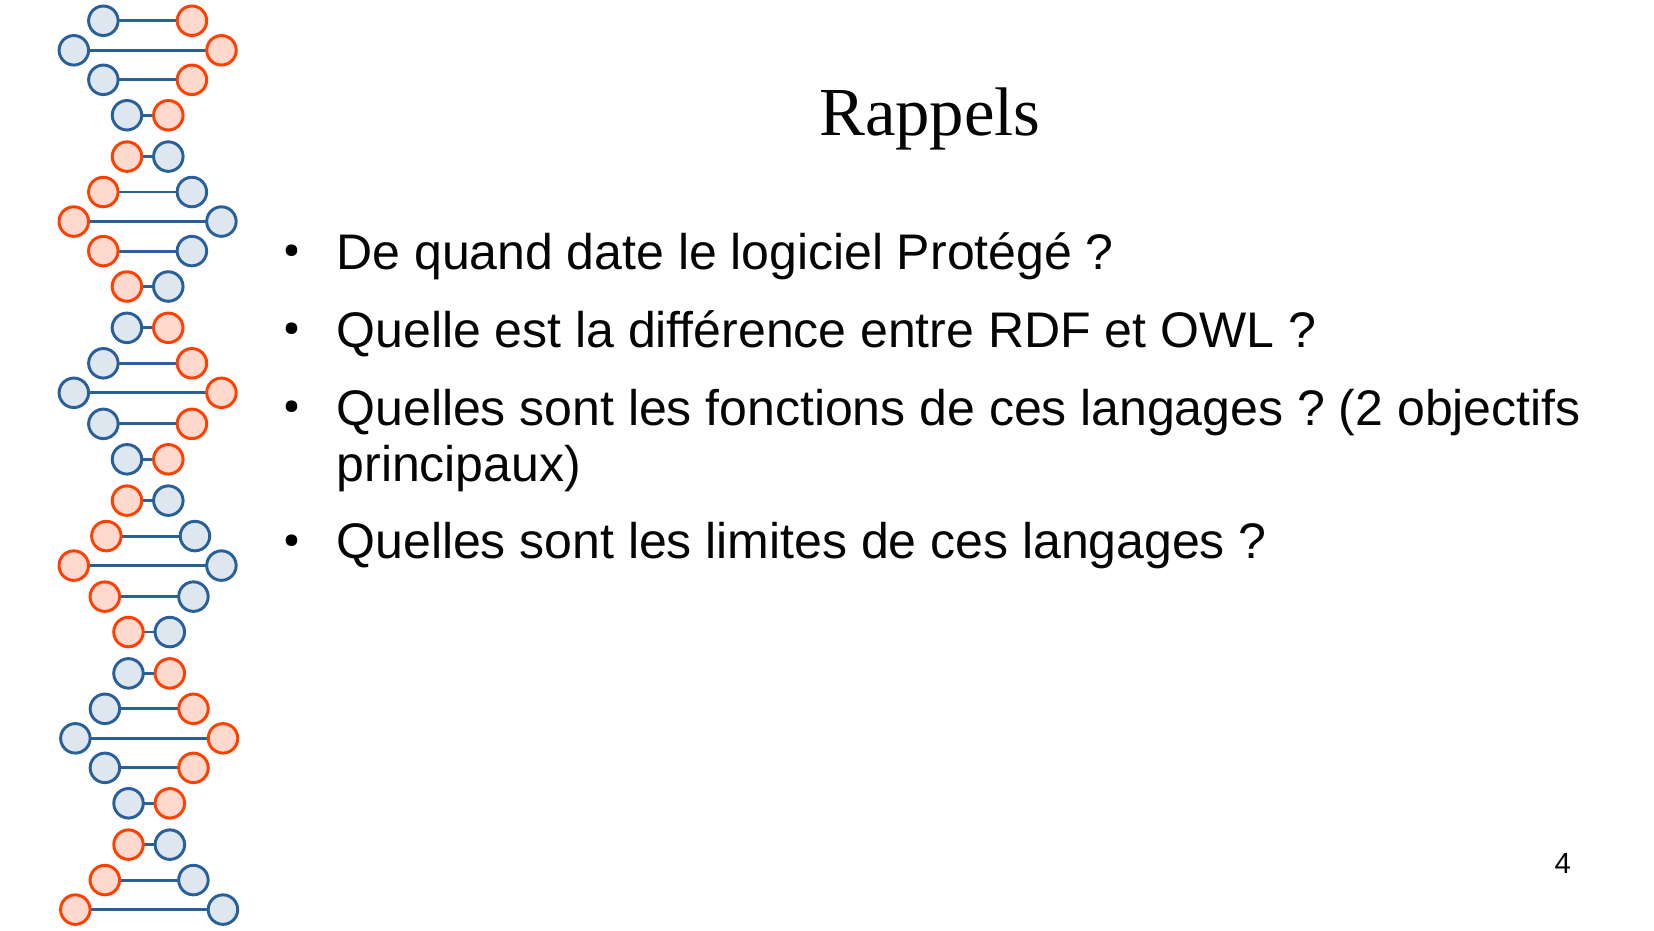

# Rappels
De quand date le logiciel Protégé ?
Quelle est la différence entre RDF et OWL ?
Quelles sont les fonctions de ces langages ? (2 objectifs principaux)
Quelles sont les limites de ces langages ?
4